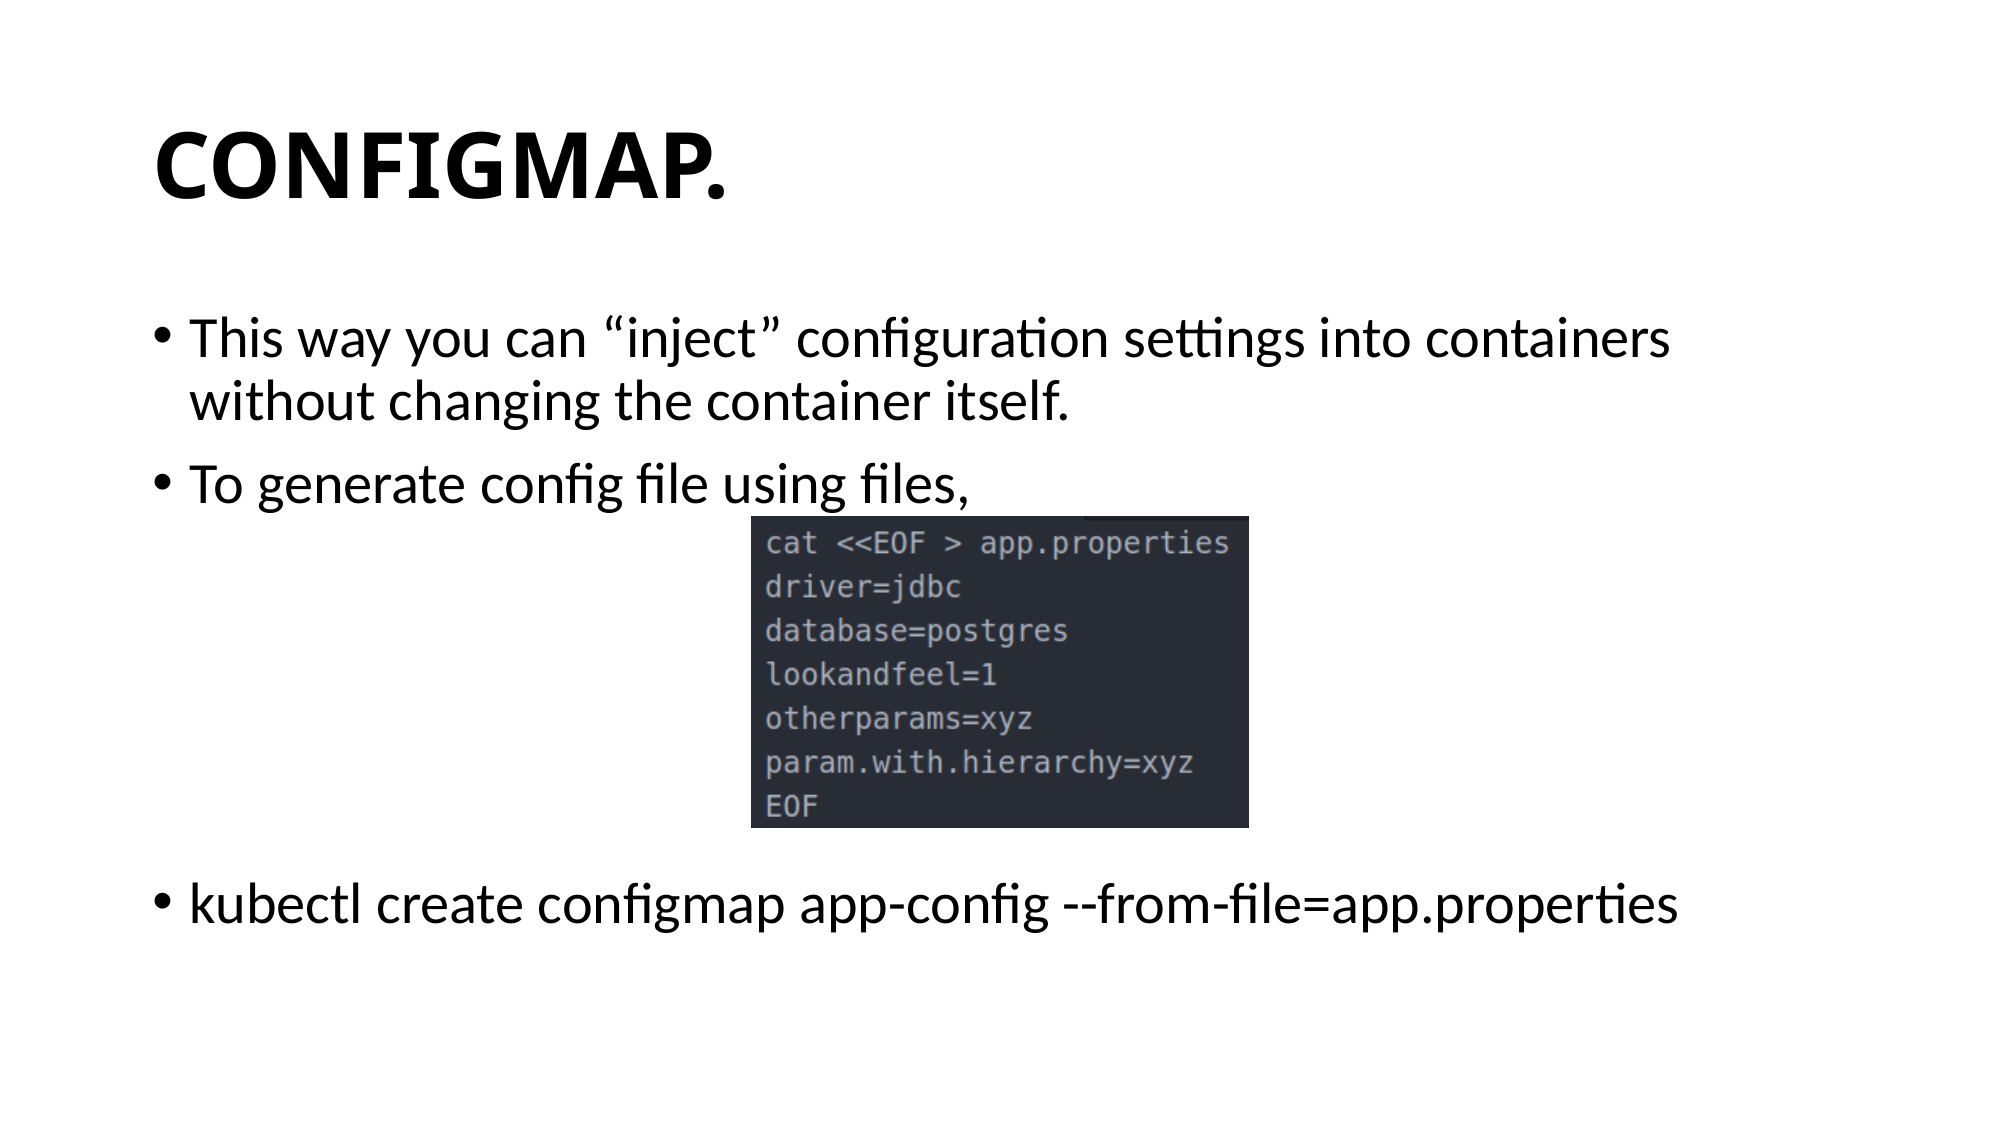

# CONFIGMAP.
This way you can “inject” configuration settings into containers without changing the container itself.
To generate config file using files,
kubectl create configmap app-config --from-file=app.properties